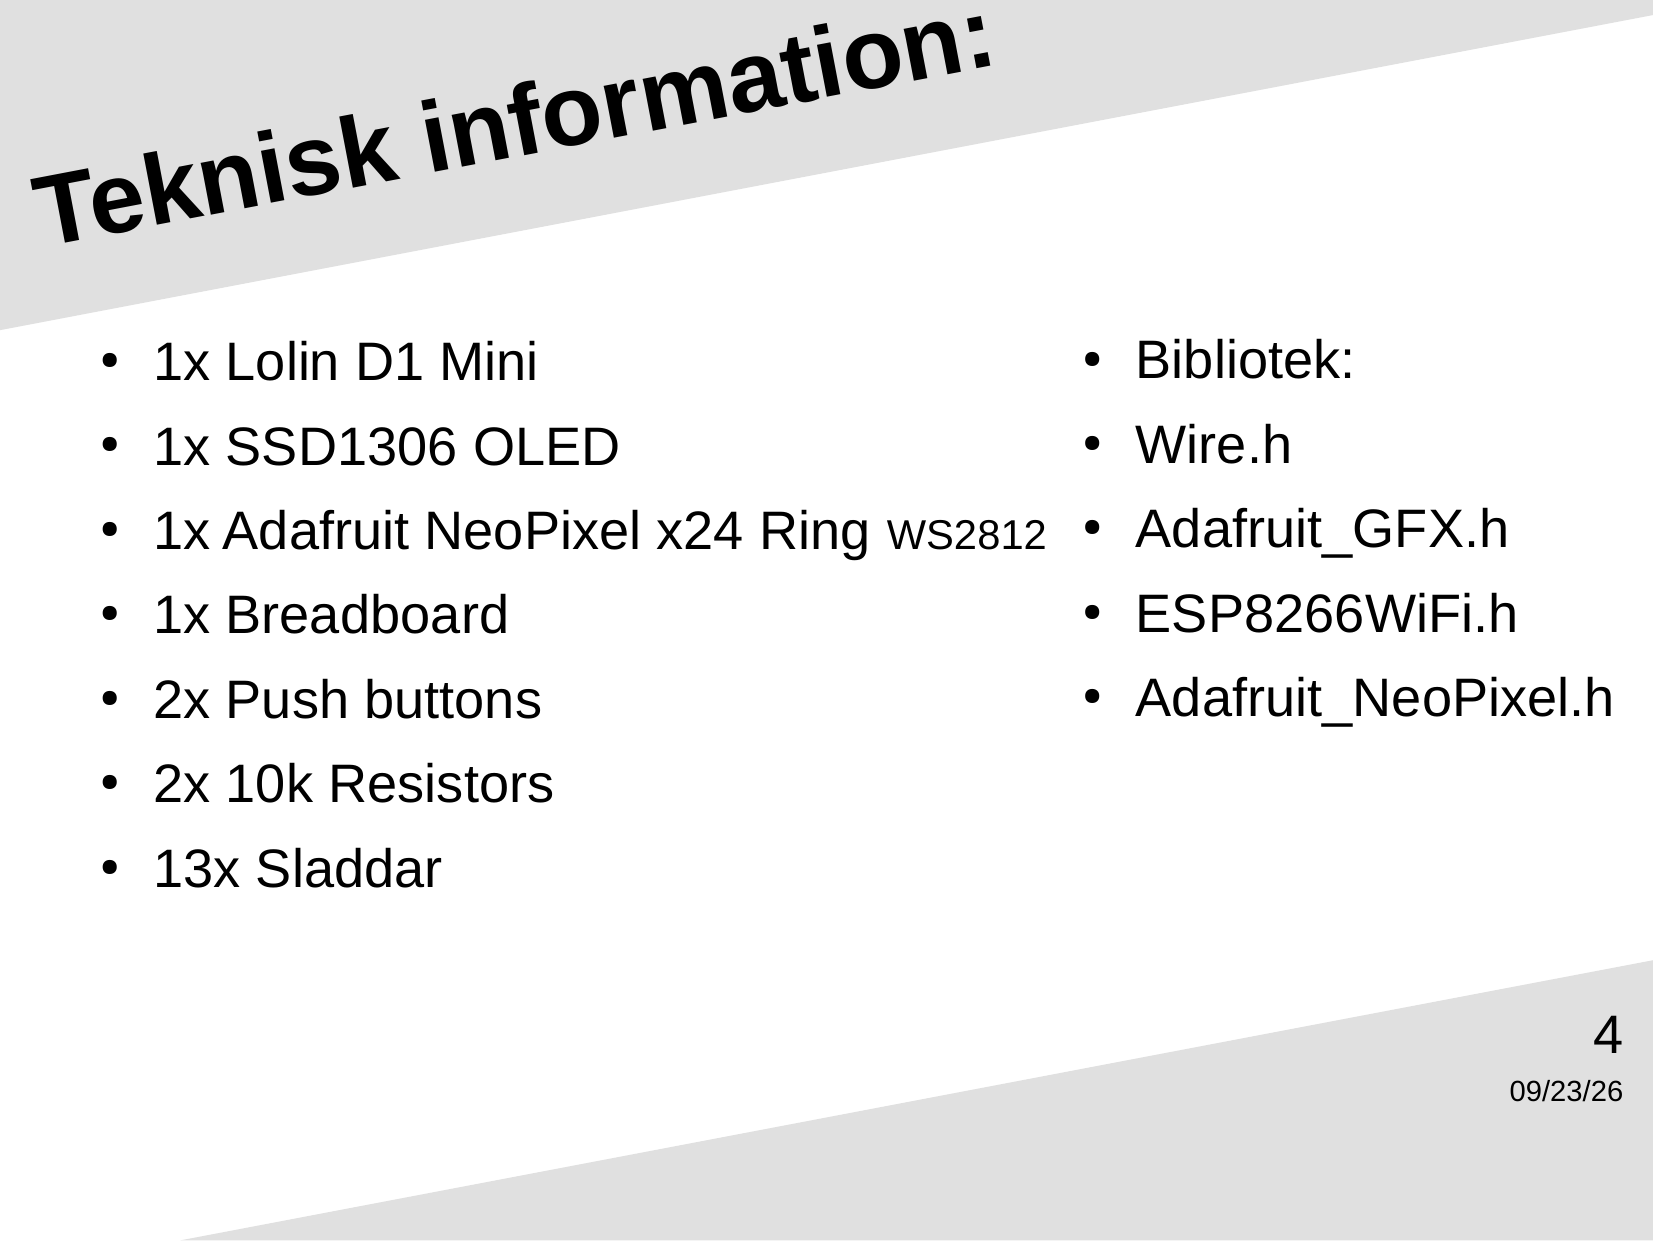

# Teknisk information:
Bibliotek:
Wire.h
Adafruit_GFX.h
ESP8266WiFi.h
Adafruit_NeoPixel.h
1x Lolin D1 Mini
1x SSD1306 OLED
1x Adafruit NeoPixel x24 Ring WS2812
1x Breadboard
2x Push buttons
2x 10k Resistors
13x Sladdar
4